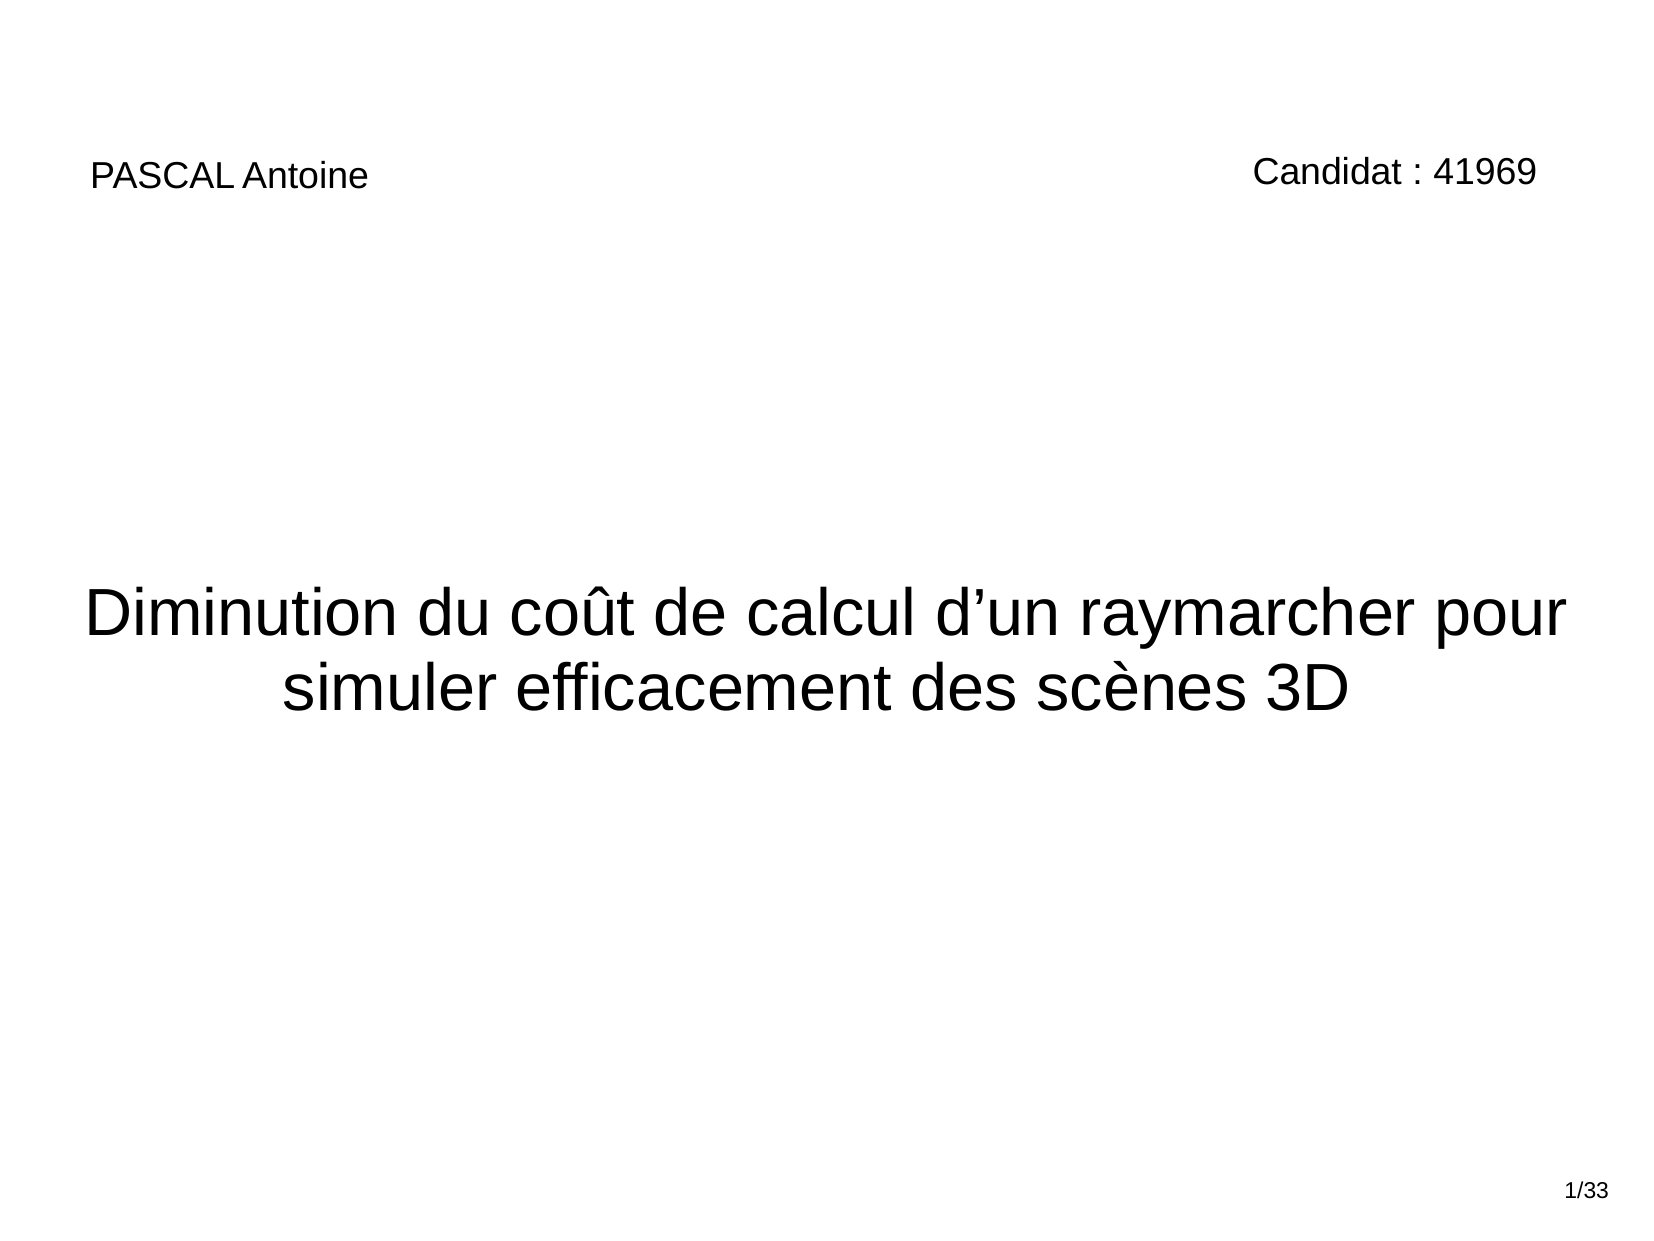

Candidat : 41969
PASCAL Antoine
# Diminution du coût de calcul d’un raymarcher pour simuler efficacement des scènes 3D
1/33